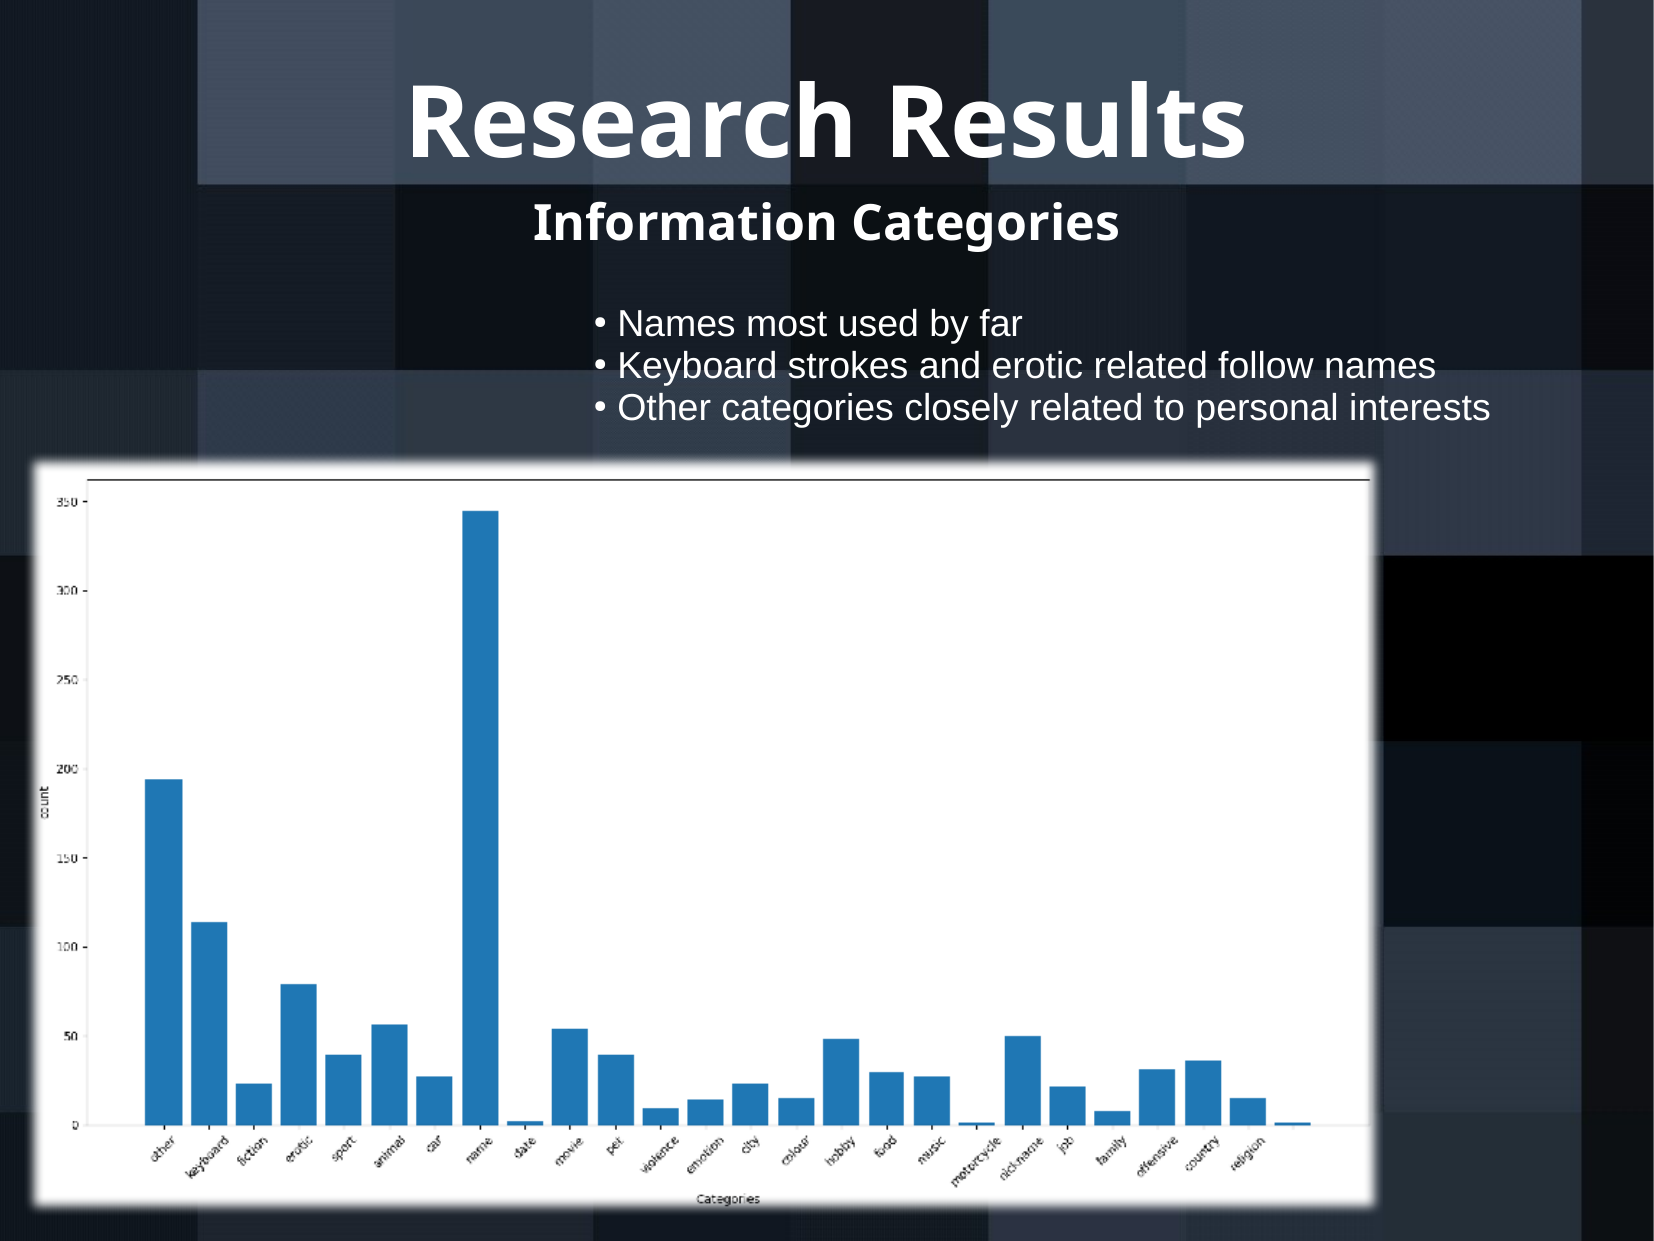

# Research Results Information Categories
 Names most used by far
 Keyboard strokes and erotic related follow names
 Other categories closely related to personal interests